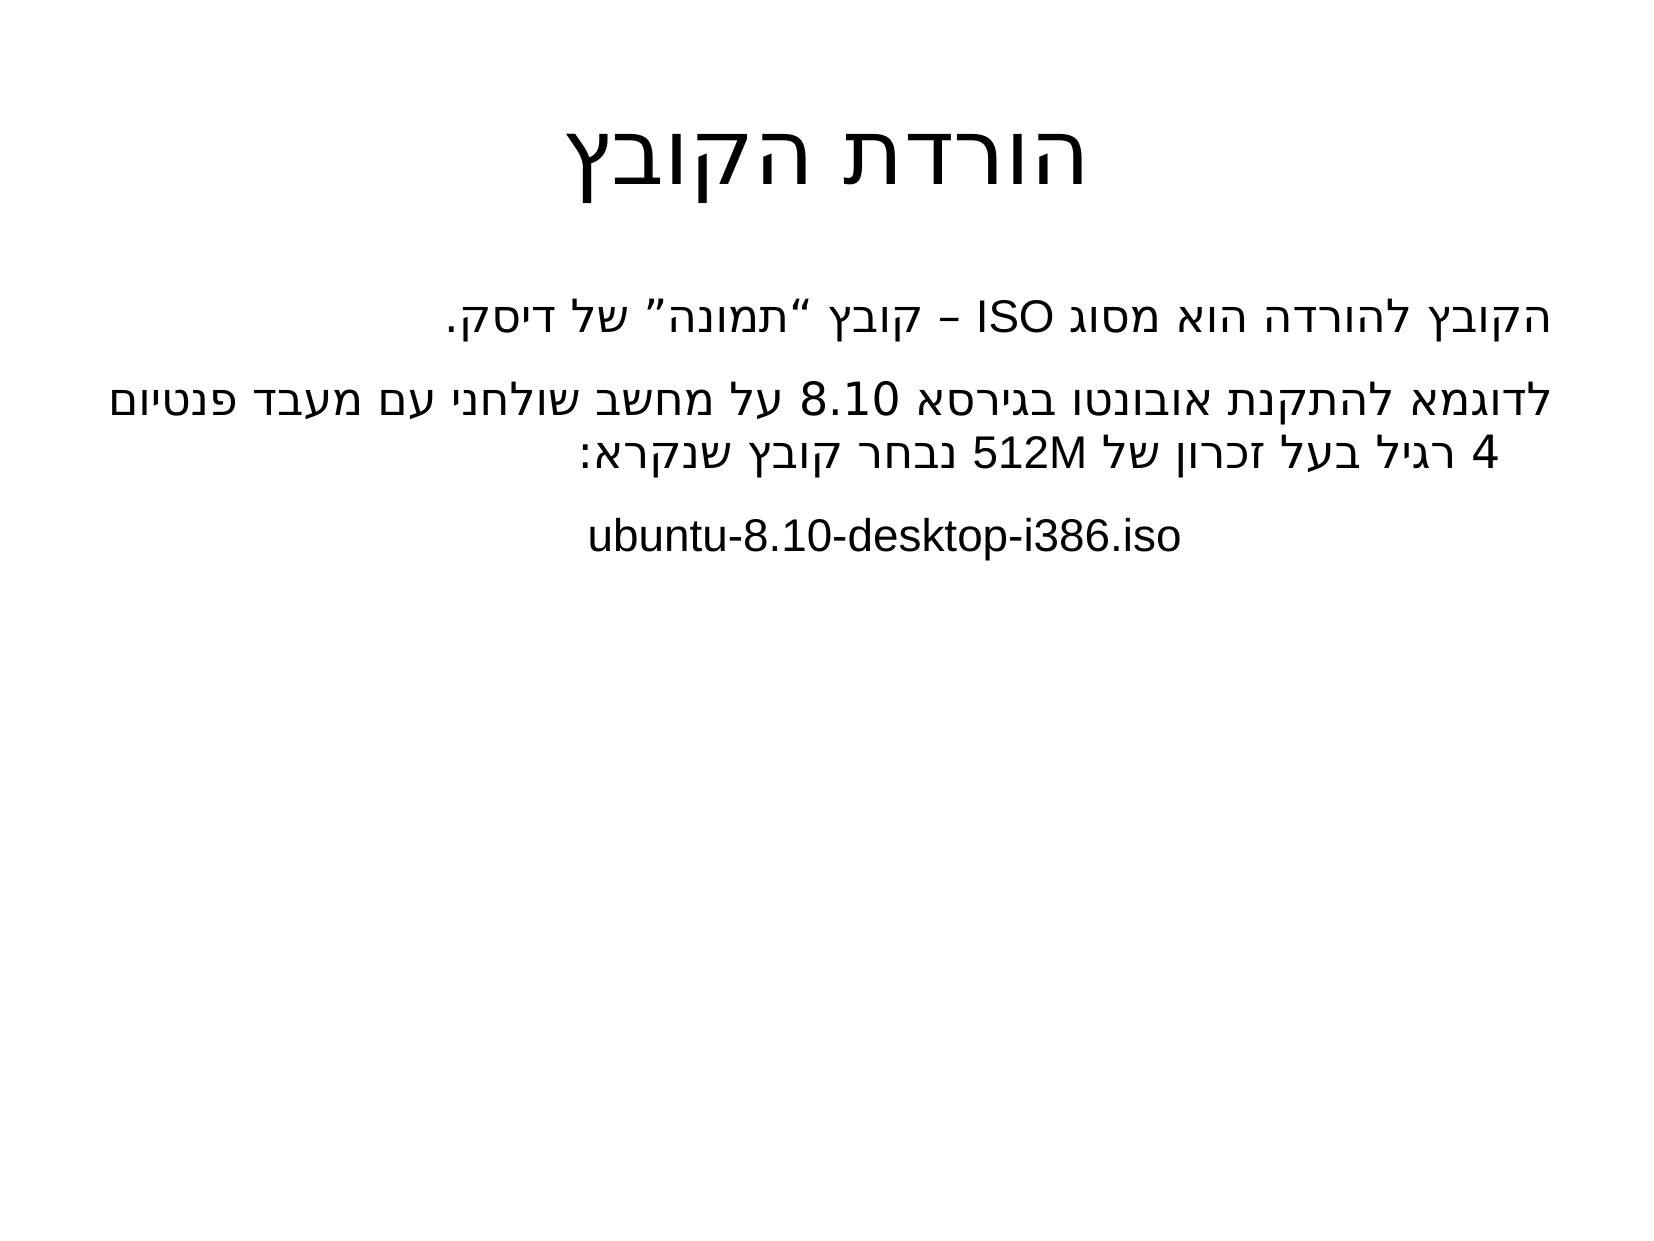

# הורדת הקובץ
הקובץ להורדה הוא מסוג ISO – קובץ “תמונה” של דיסק.
לדוגמא להתקנת אובונטו בגירסא 8.10 על מחשב שולחני עם מעבד פנטיום 4 רגיל בעל זכרון של 512M נבחר קובץ שנקרא:
	ubuntu-8.10-desktop-i386.iso